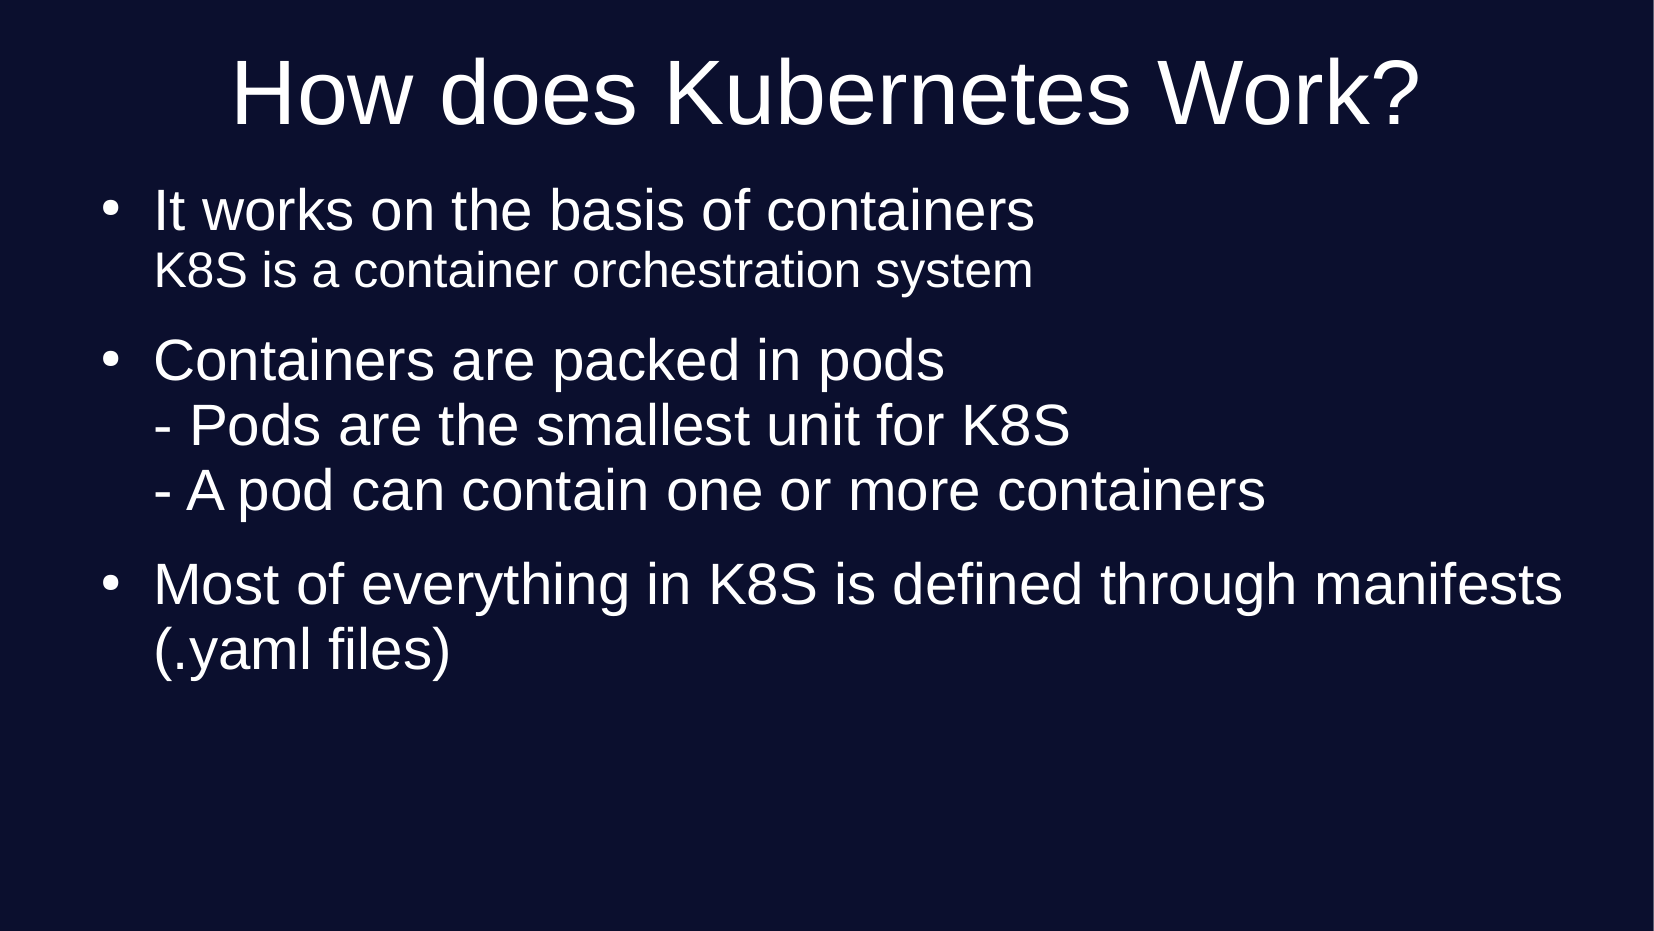

# How does Kubernetes Work?
It works on the basis of containers
K8S is a container orchestration system
Containers are packed in pods
- Pods are the smallest unit for K8S
- A pod can contain one or more containers
Most of everything in K8S is defined through manifests (.yaml files)